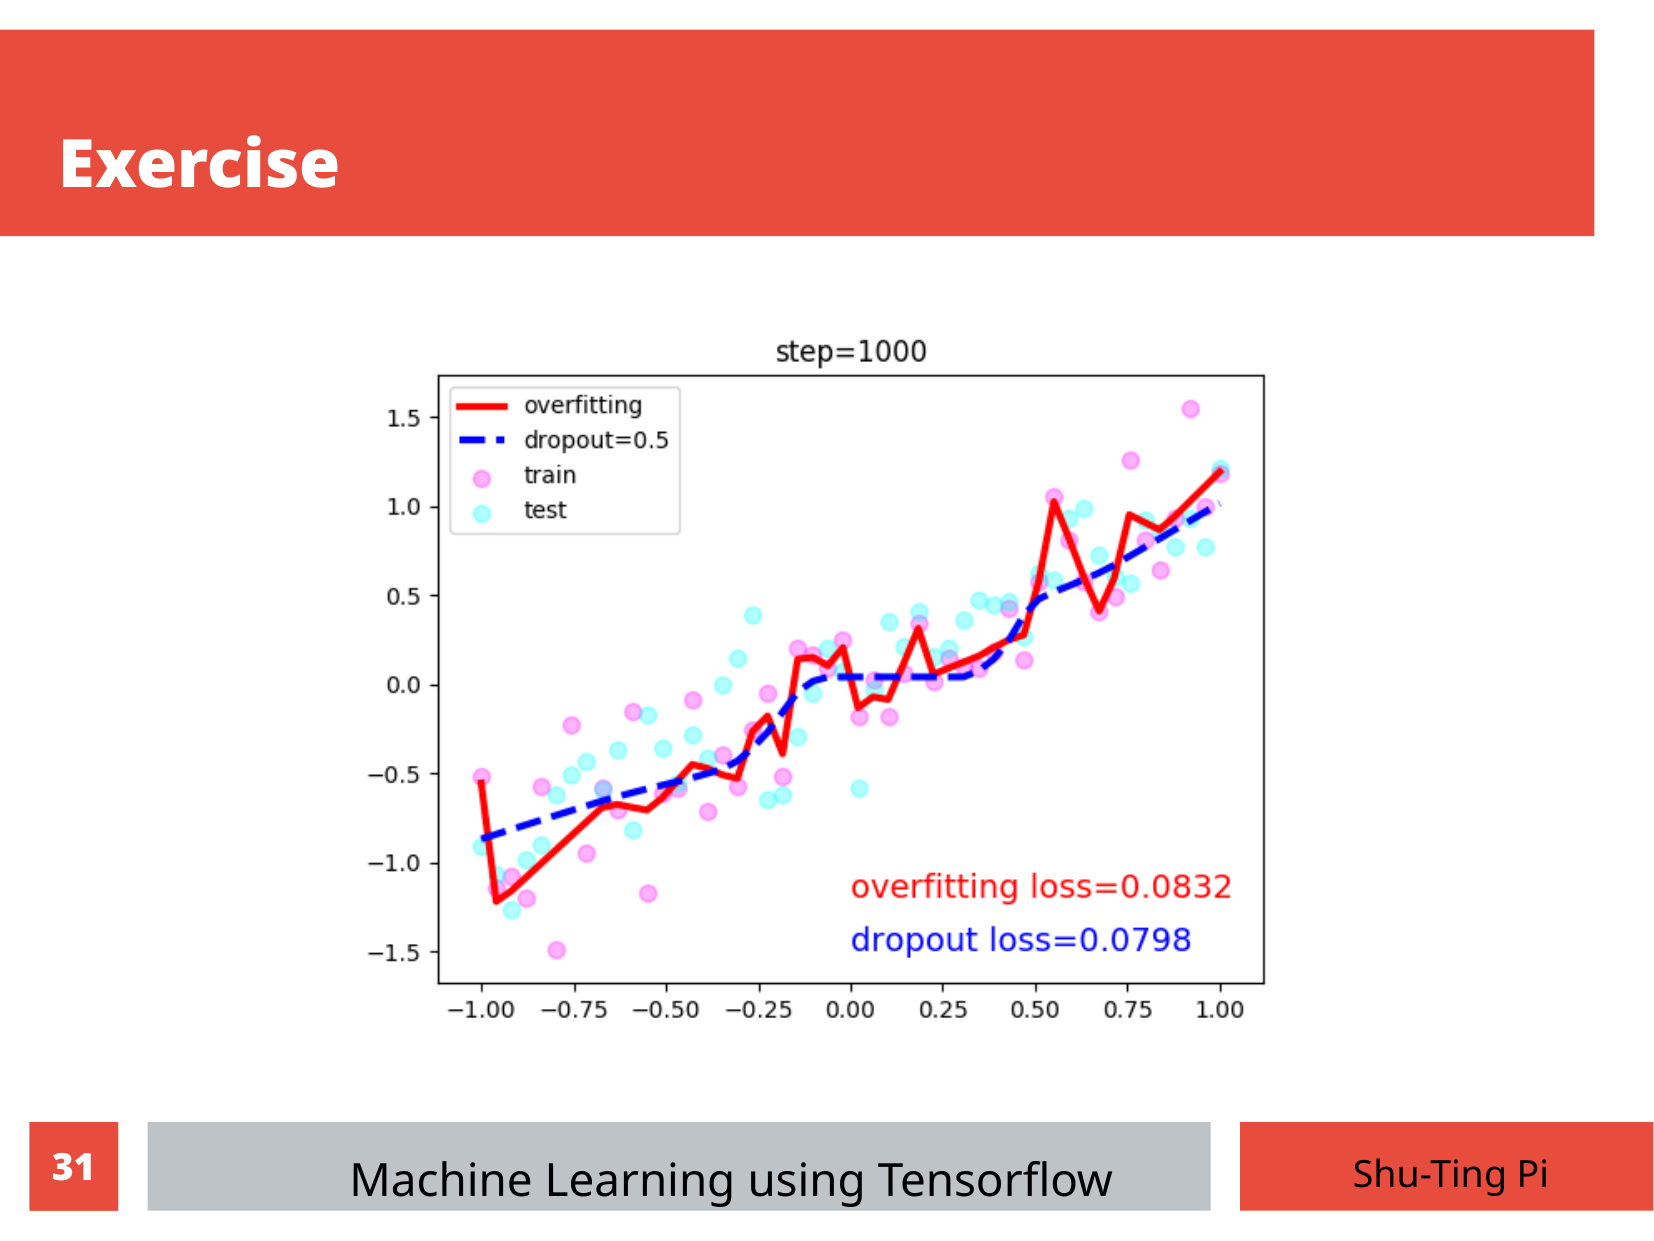

# Exercise
31
Machine Learning using Tensorflow
Shu-Ting Pi